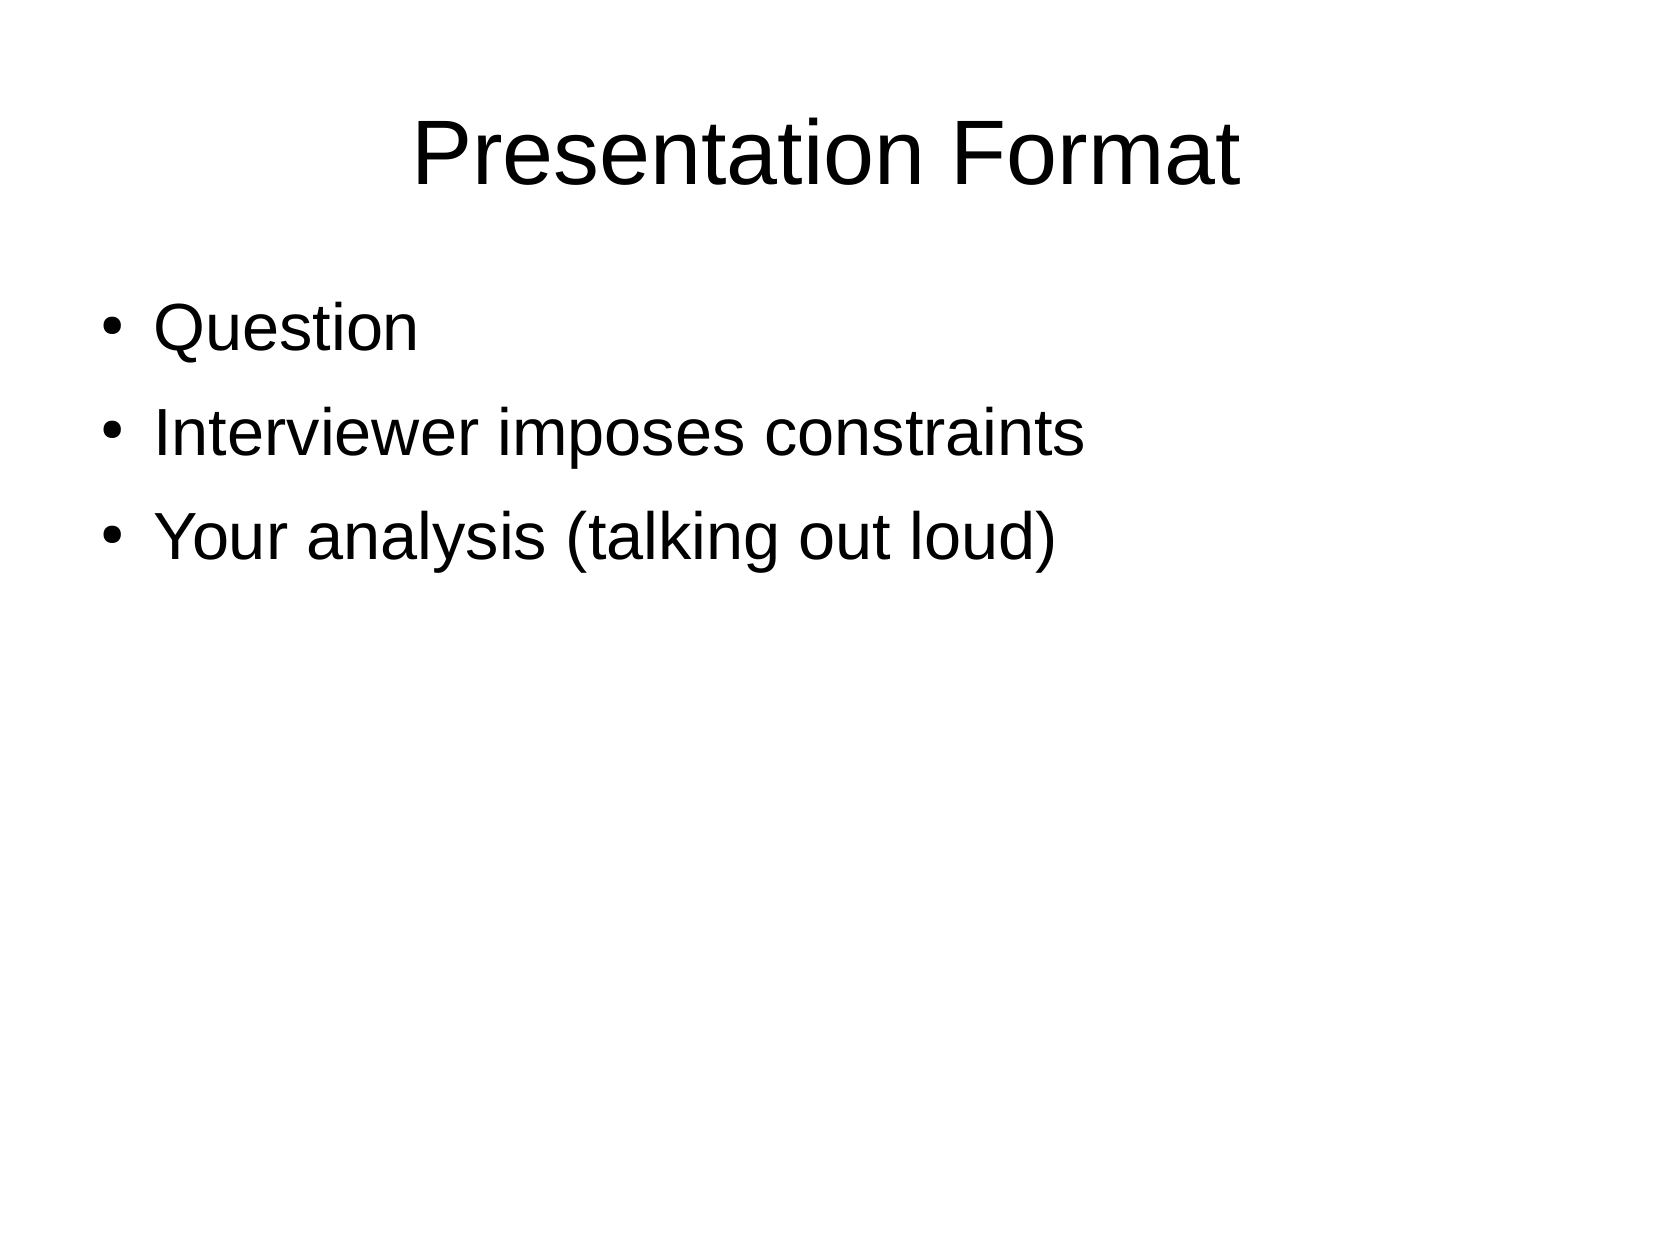

# Presentation Format
Question
Interviewer imposes constraints
Your analysis (talking out loud)